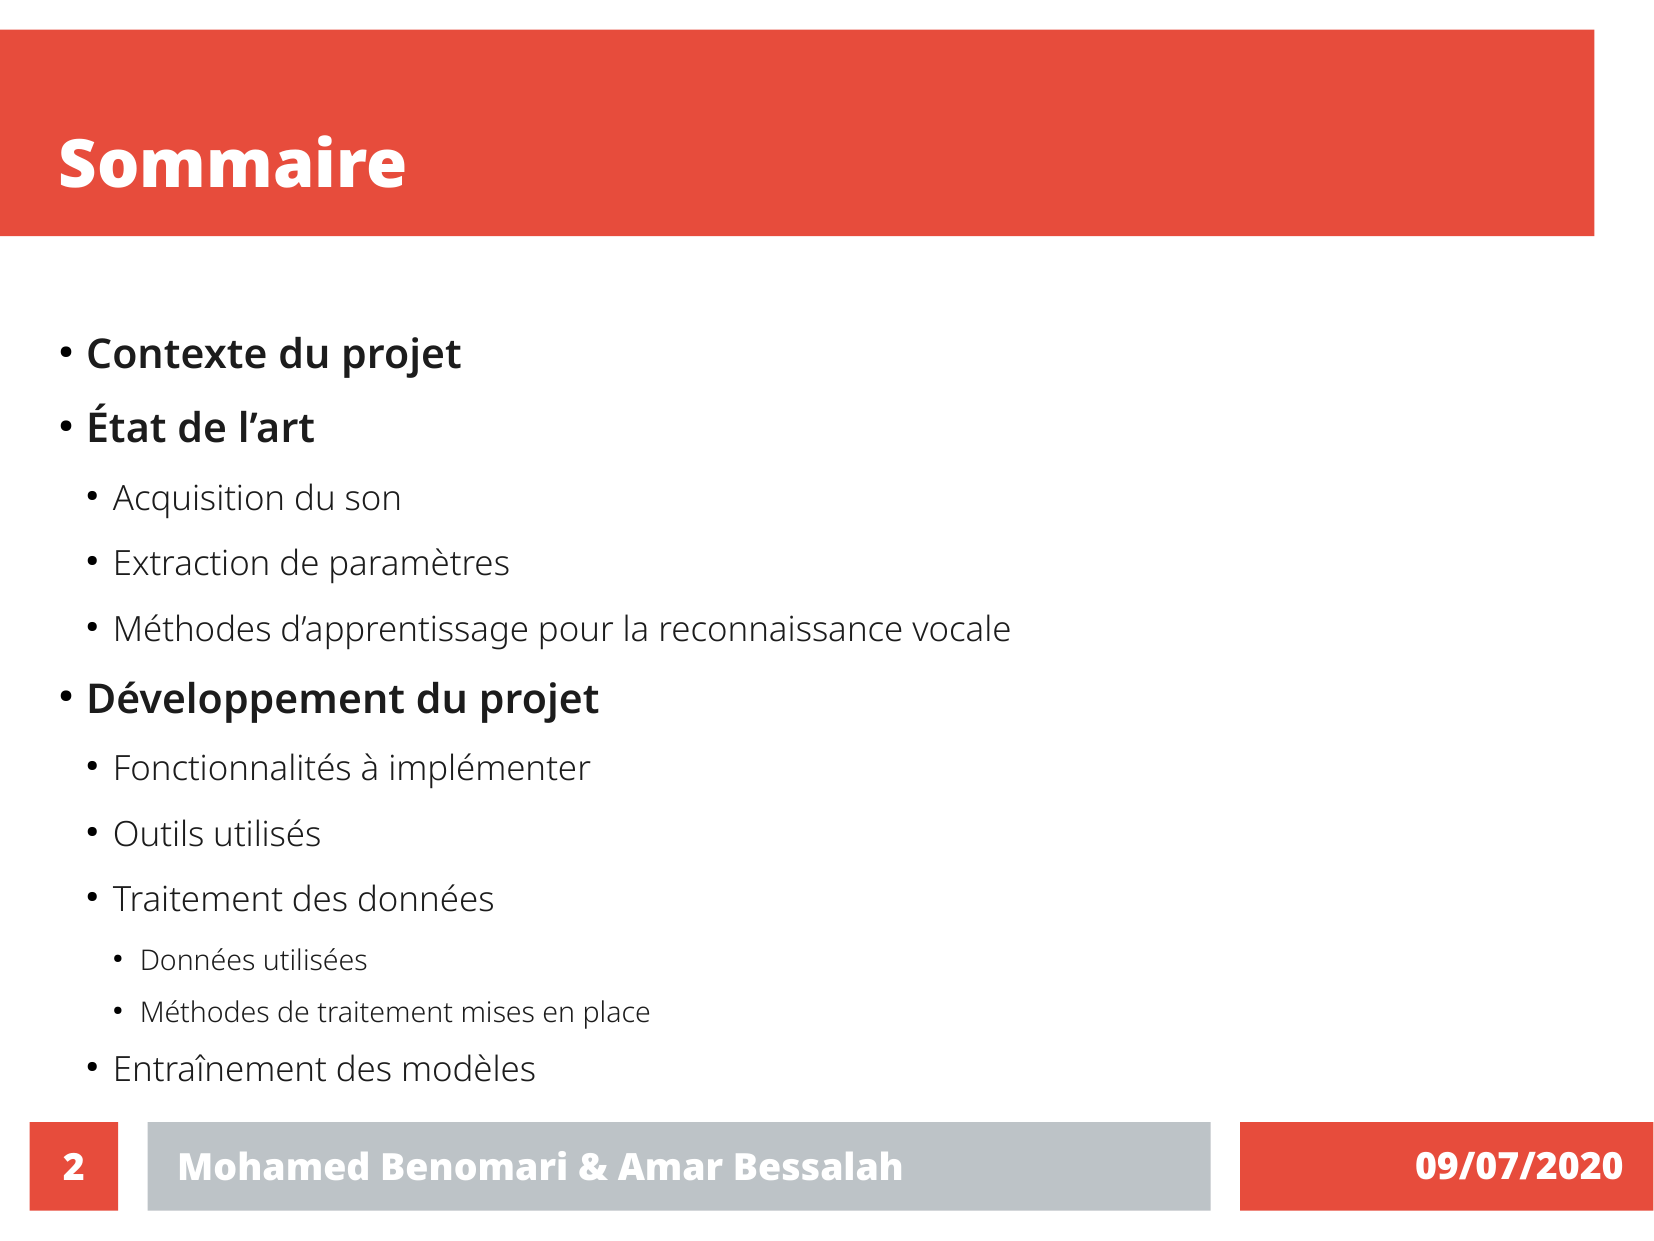

# Sommaire
Contexte du projet
État de l’art
Acquisition du son
Extraction de paramètres
Méthodes d’apprentissage pour la reconnaissance vocale
Développement du projet
Fonctionnalités à implémenter
Outils utilisés
Traitement des données
Données utilisées
Méthodes de traitement mises en place
Entraînement des modèles
2
Mohamed Benomari & Amar Bessalah
09/07/2020